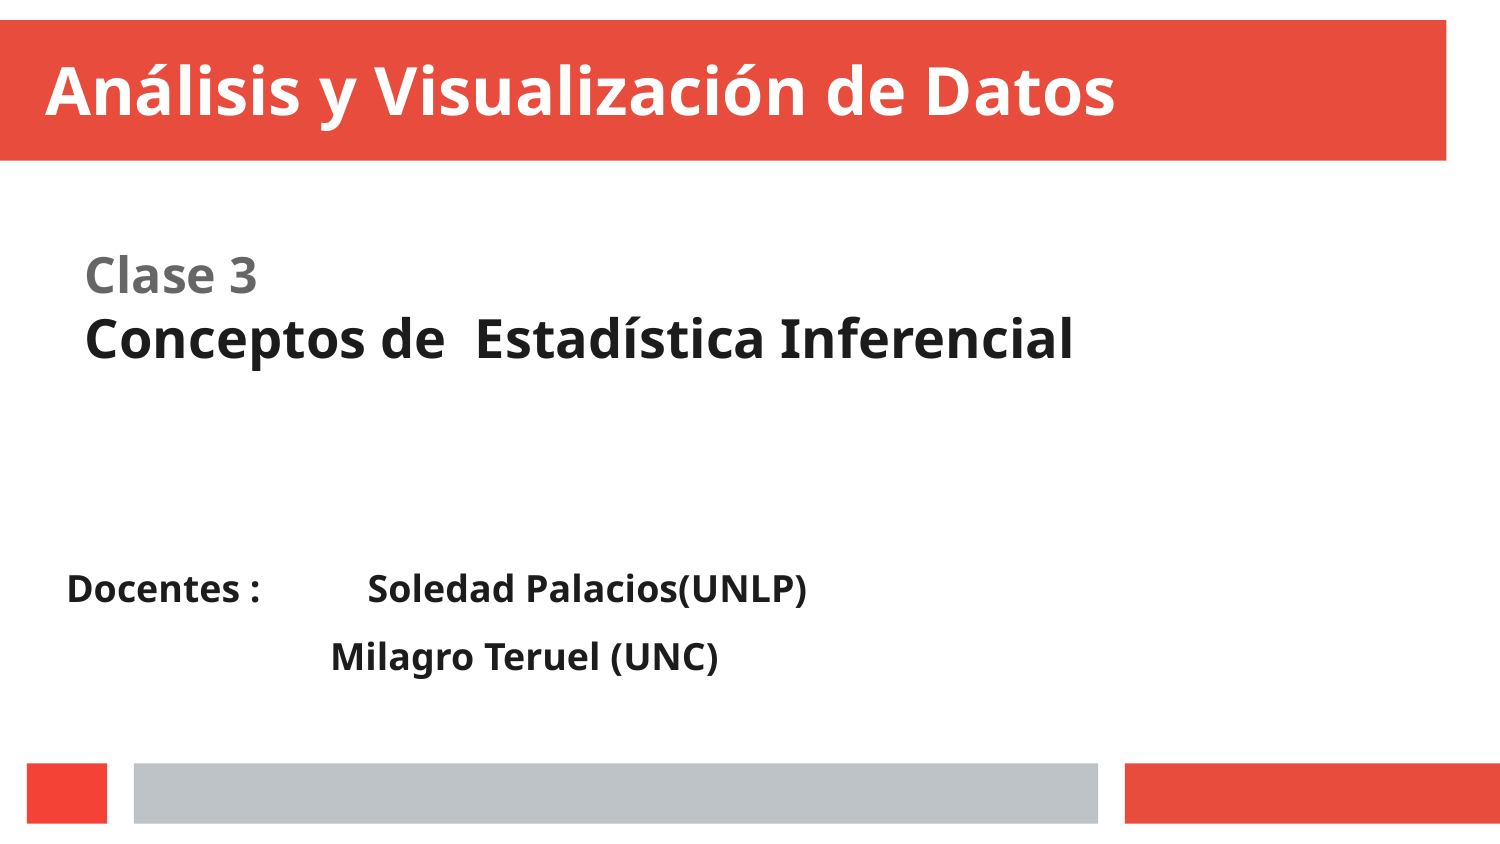

Análisis y Visualización de Datos
Clase 3
Conceptos de Estadística Inferencial
Docentes : Soledad Palacios(UNLP)
 	 	 Milagro Teruel (UNC)